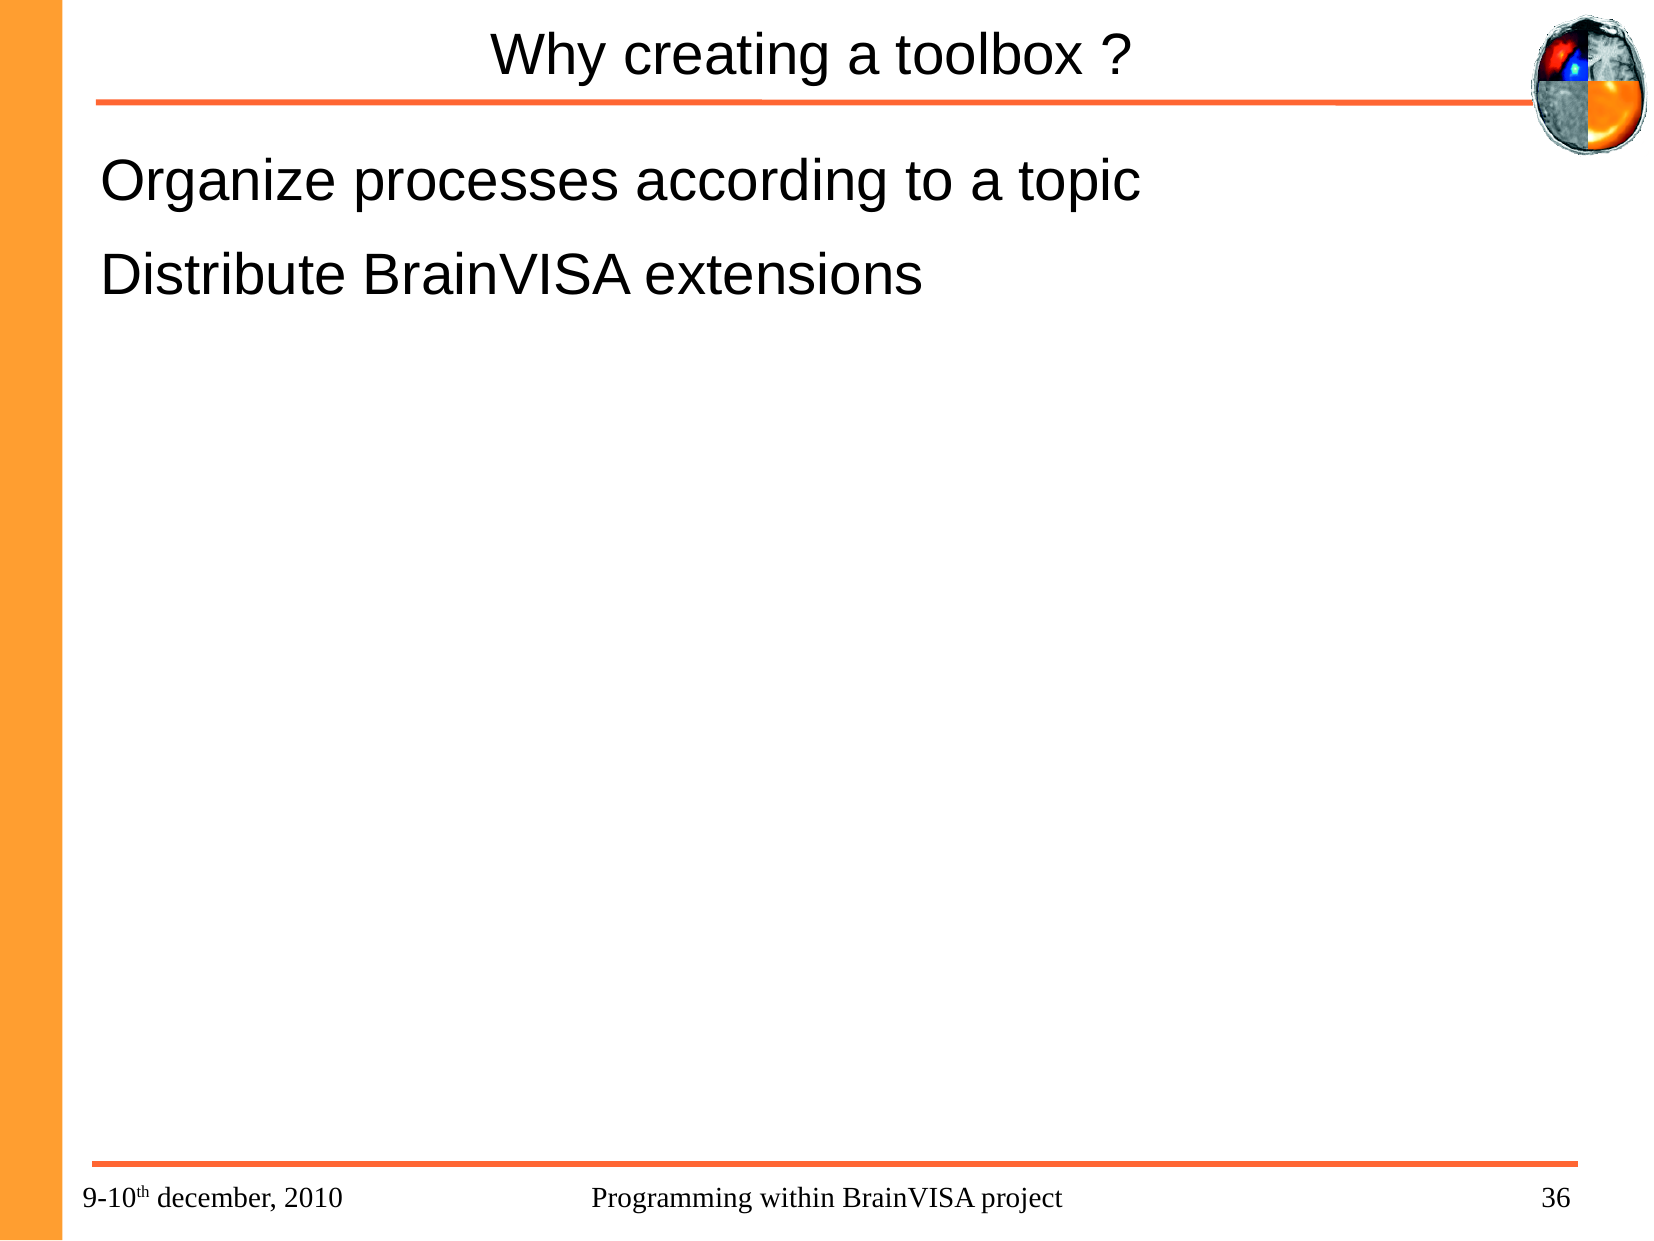

# Why creating a toolbox ?
Organize processes according to a topic
Distribute BrainVISA extensions
36